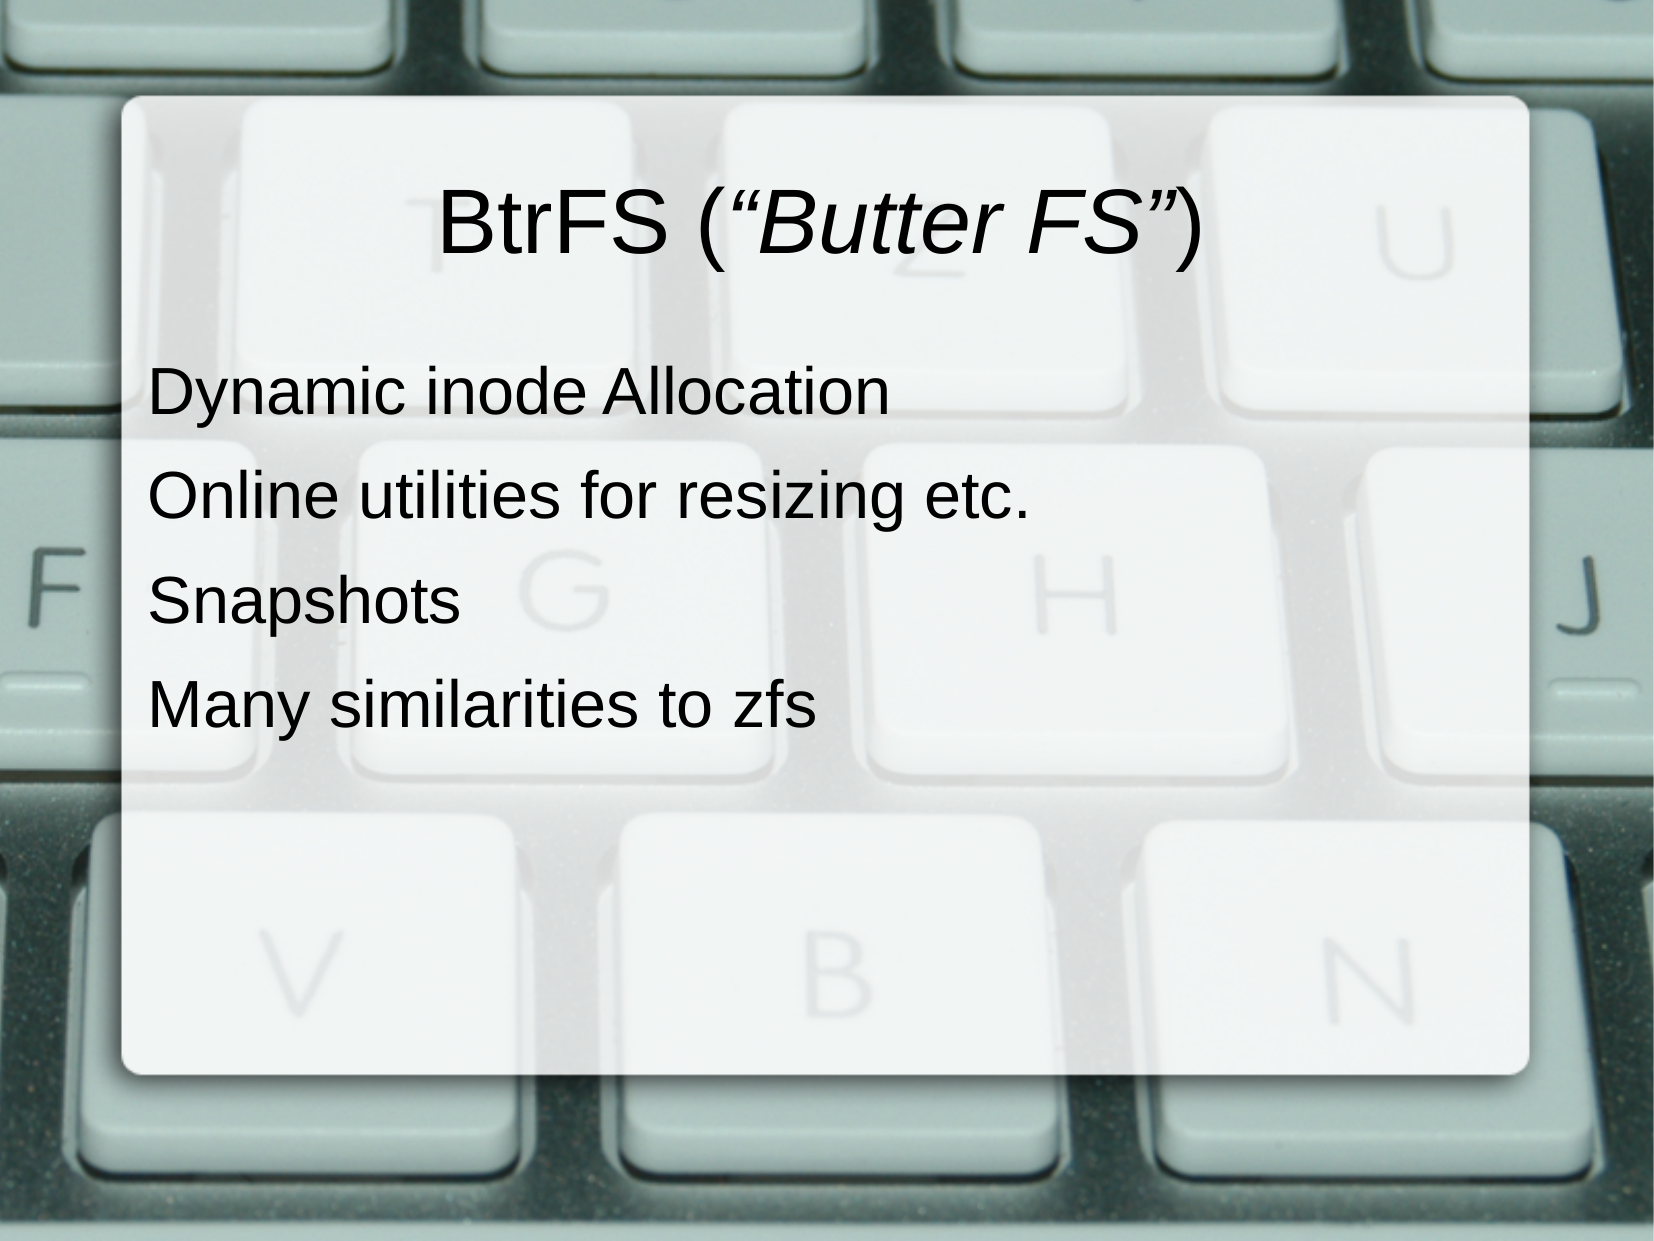

# BtrFS (“Butter FS”)
Dynamic inode Allocation
Online utilities for resizing etc.
Snapshots
Many similarities to zfs